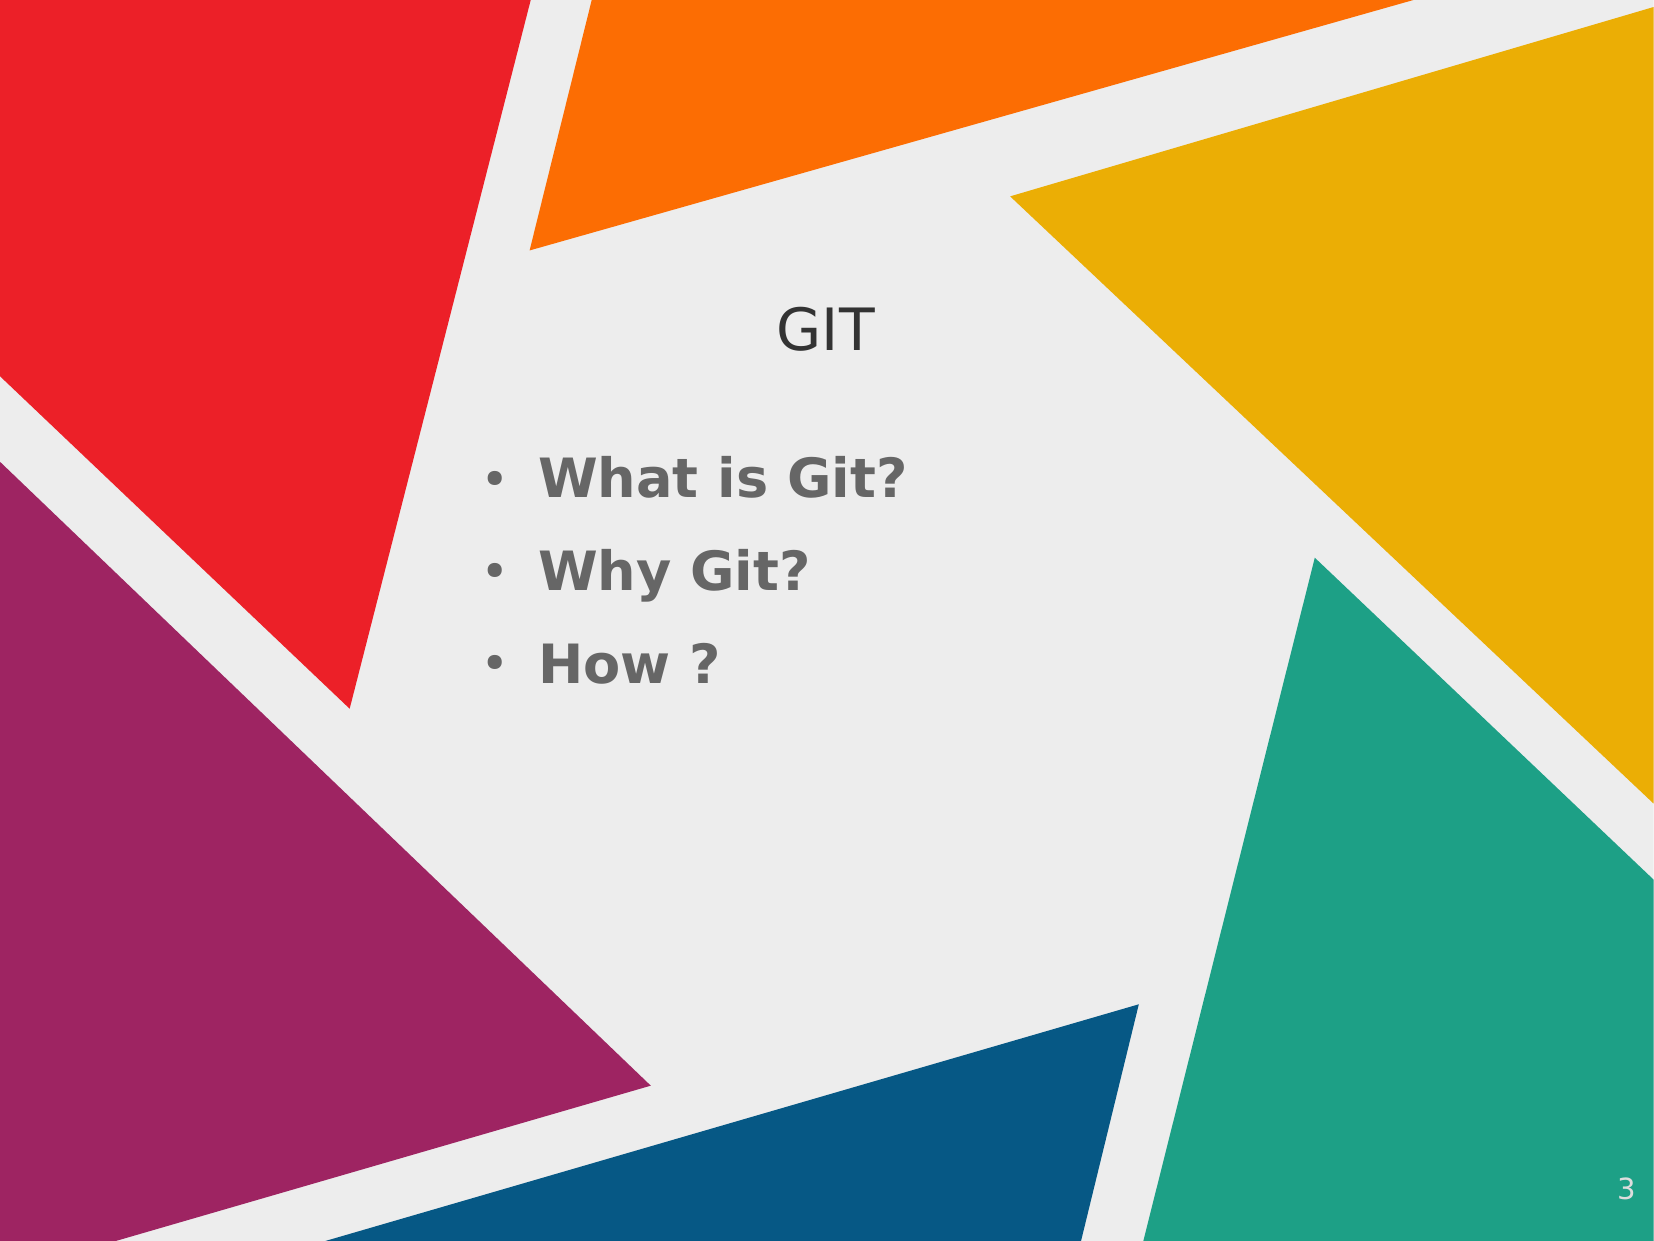

# GIT
What is Git?
Why Git?
How ?
3